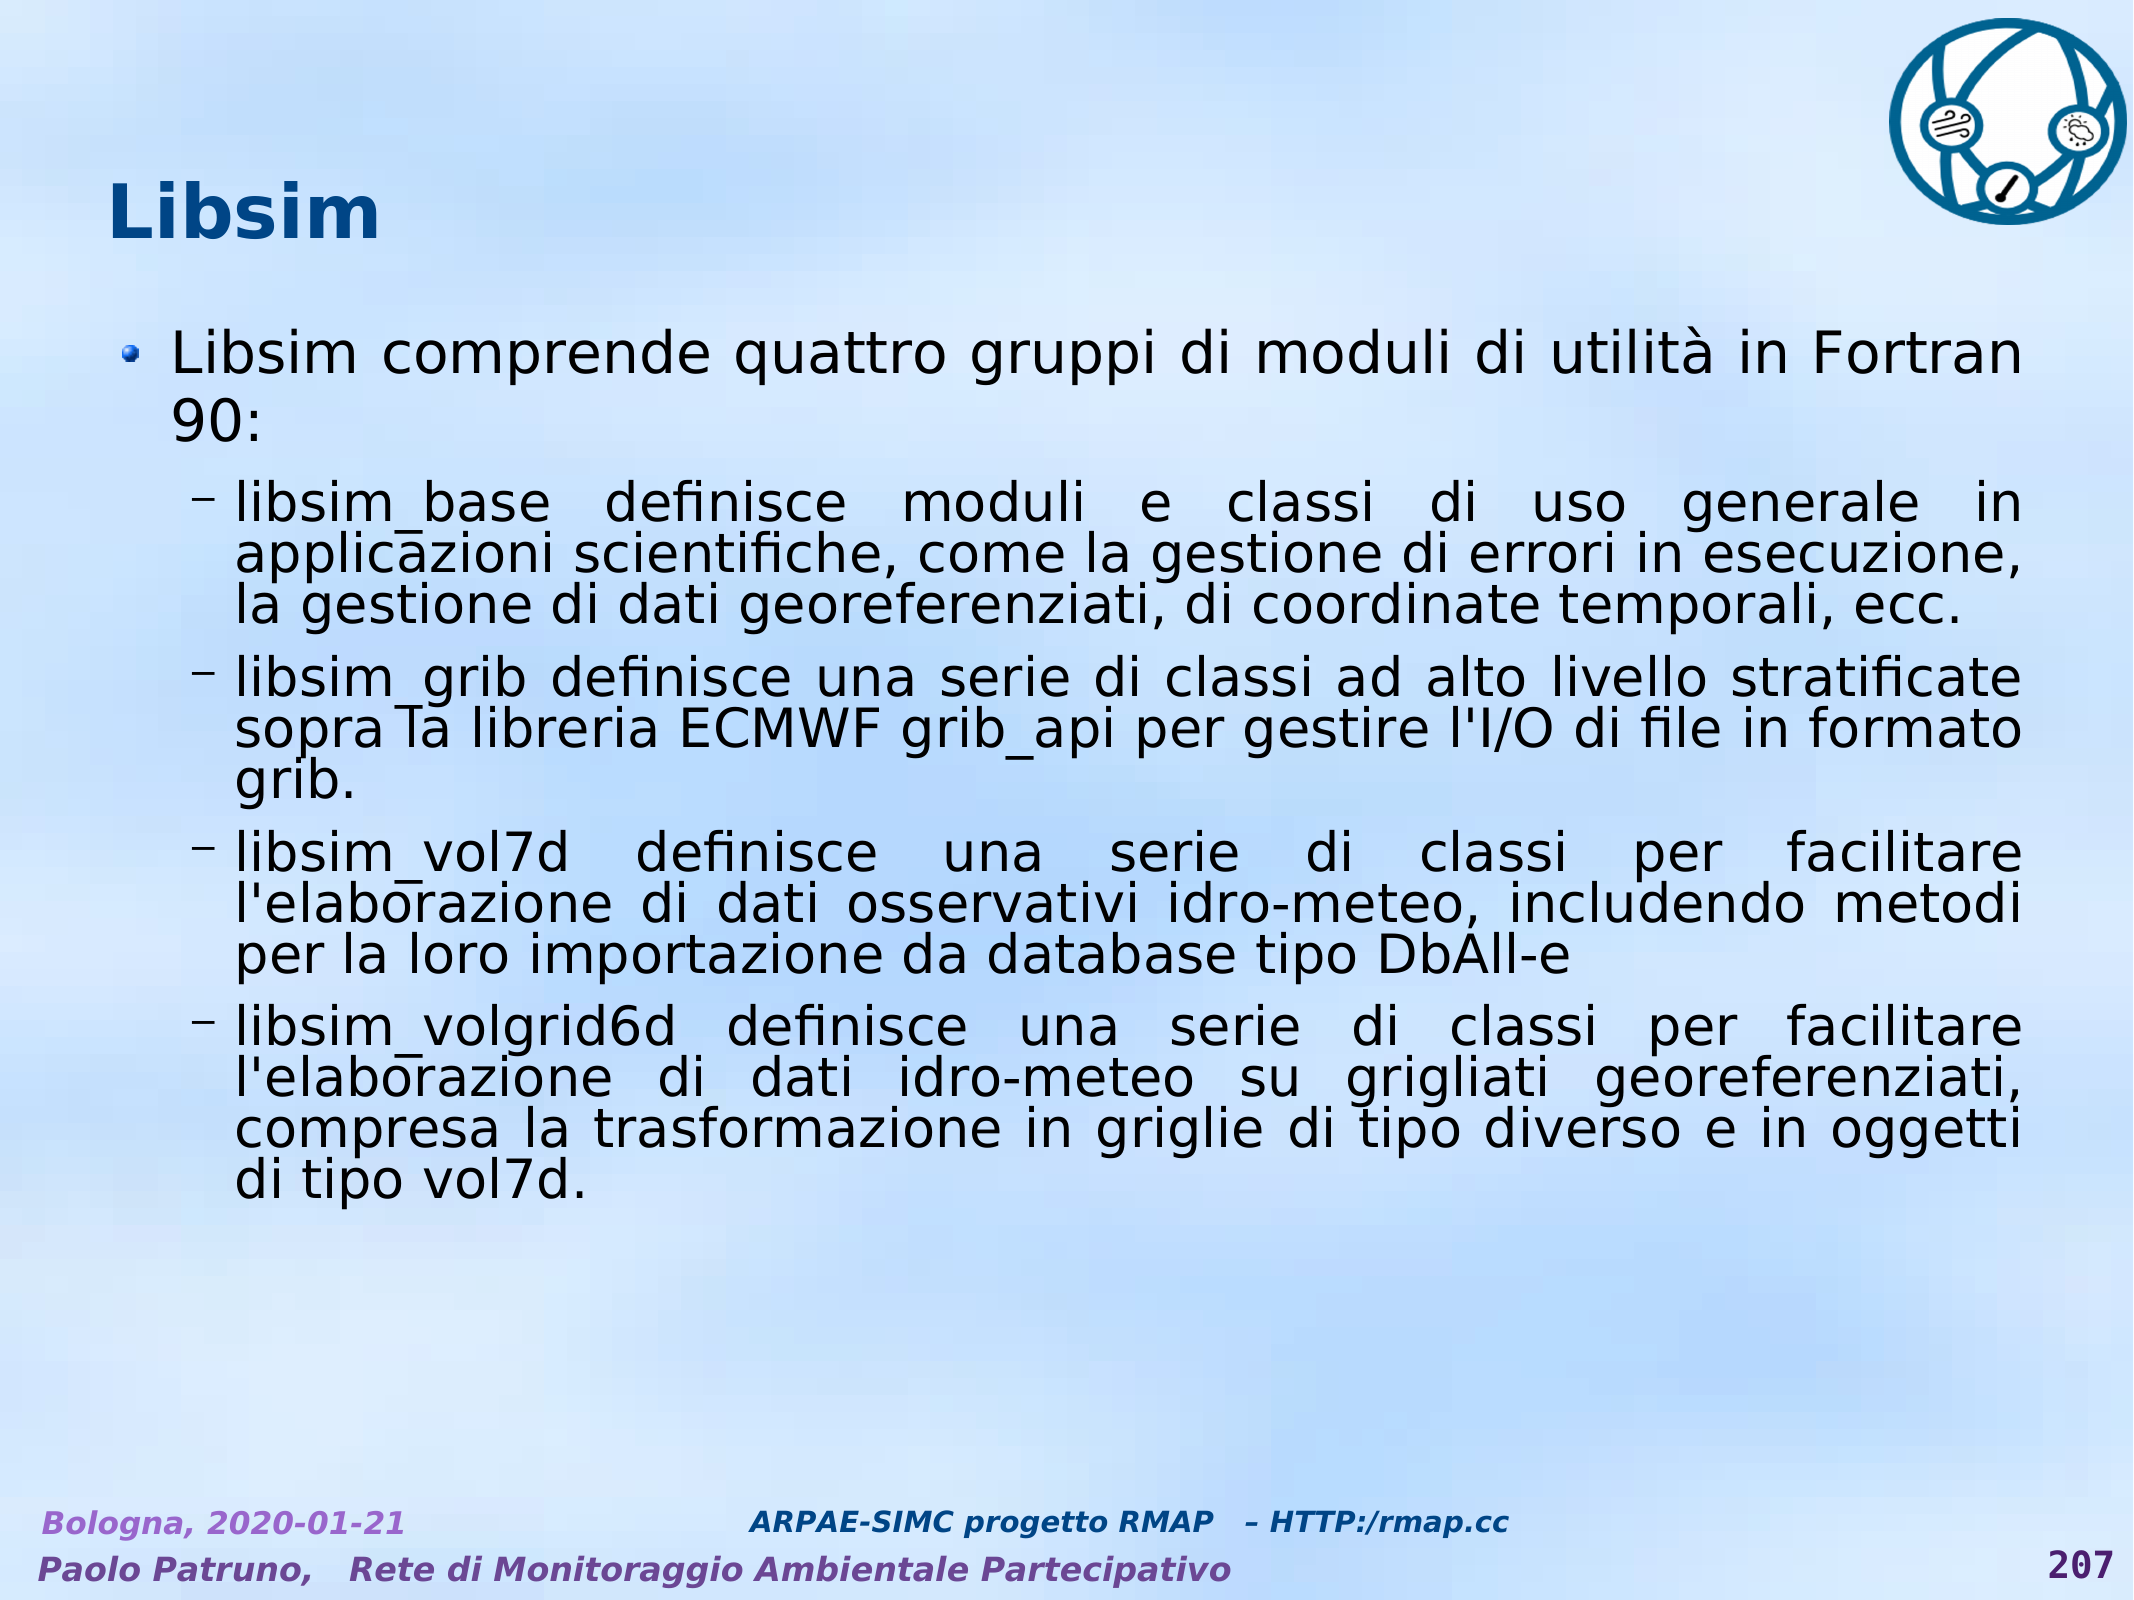

# Libsim
Libsim comprende quattro gruppi di moduli di utilità in Fortran 90:
libsim_base definisce moduli e classi di uso generale in applicazioni scientifiche, come la gestione di errori in esecuzione, la gestione di dati georeferenziati, di coordinate temporali, ecc.
libsim_grib definisce una serie di classi ad alto livello stratificate sopra la libreria ECMWF grib_api per gestire l'I/O di file in formato grib.
libsim_vol7d definisce una serie di classi per facilitare l'elaborazione di dati osservativi idro-meteo, includendo metodi per la loro importazione da database tipo DbAll-e
libsim_volgrid6d definisce una serie di classi per facilitare l'elaborazione di dati idro-meteo su grigliati georeferenziati, compresa la trasformazione in griglie di tipo diverso e in oggetti di tipo vol7d.